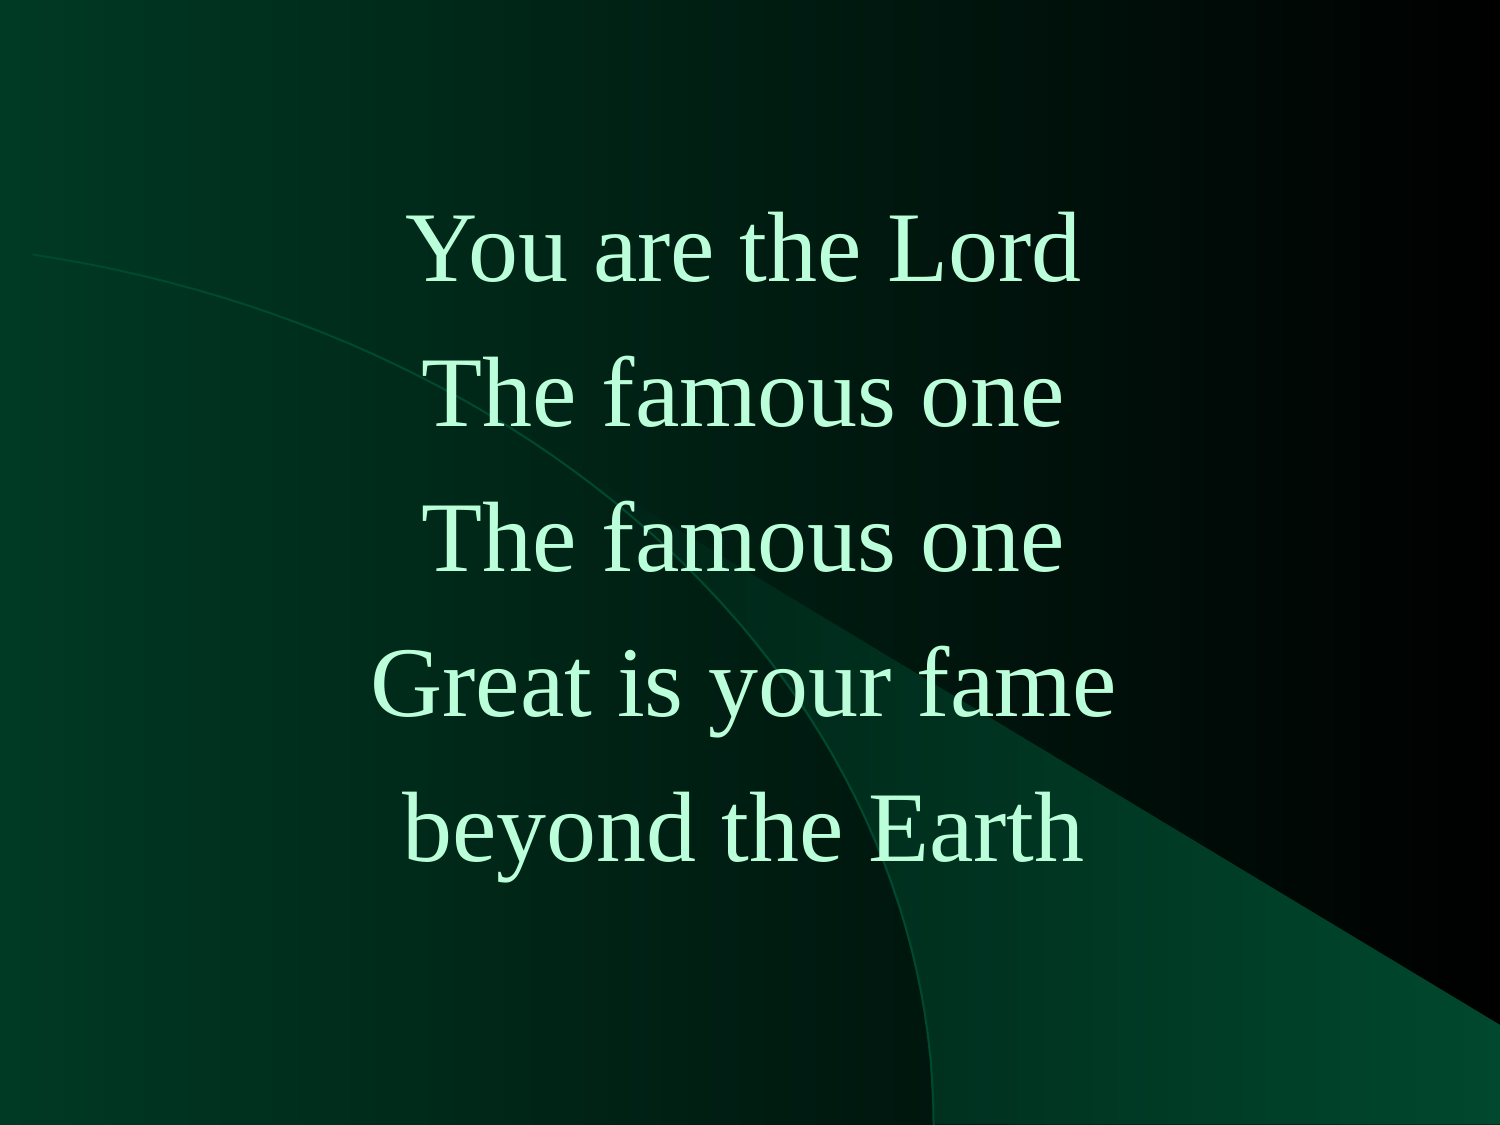

# You are the Lord
The famous one
The famous one
Great is your fame
beyond the Earth